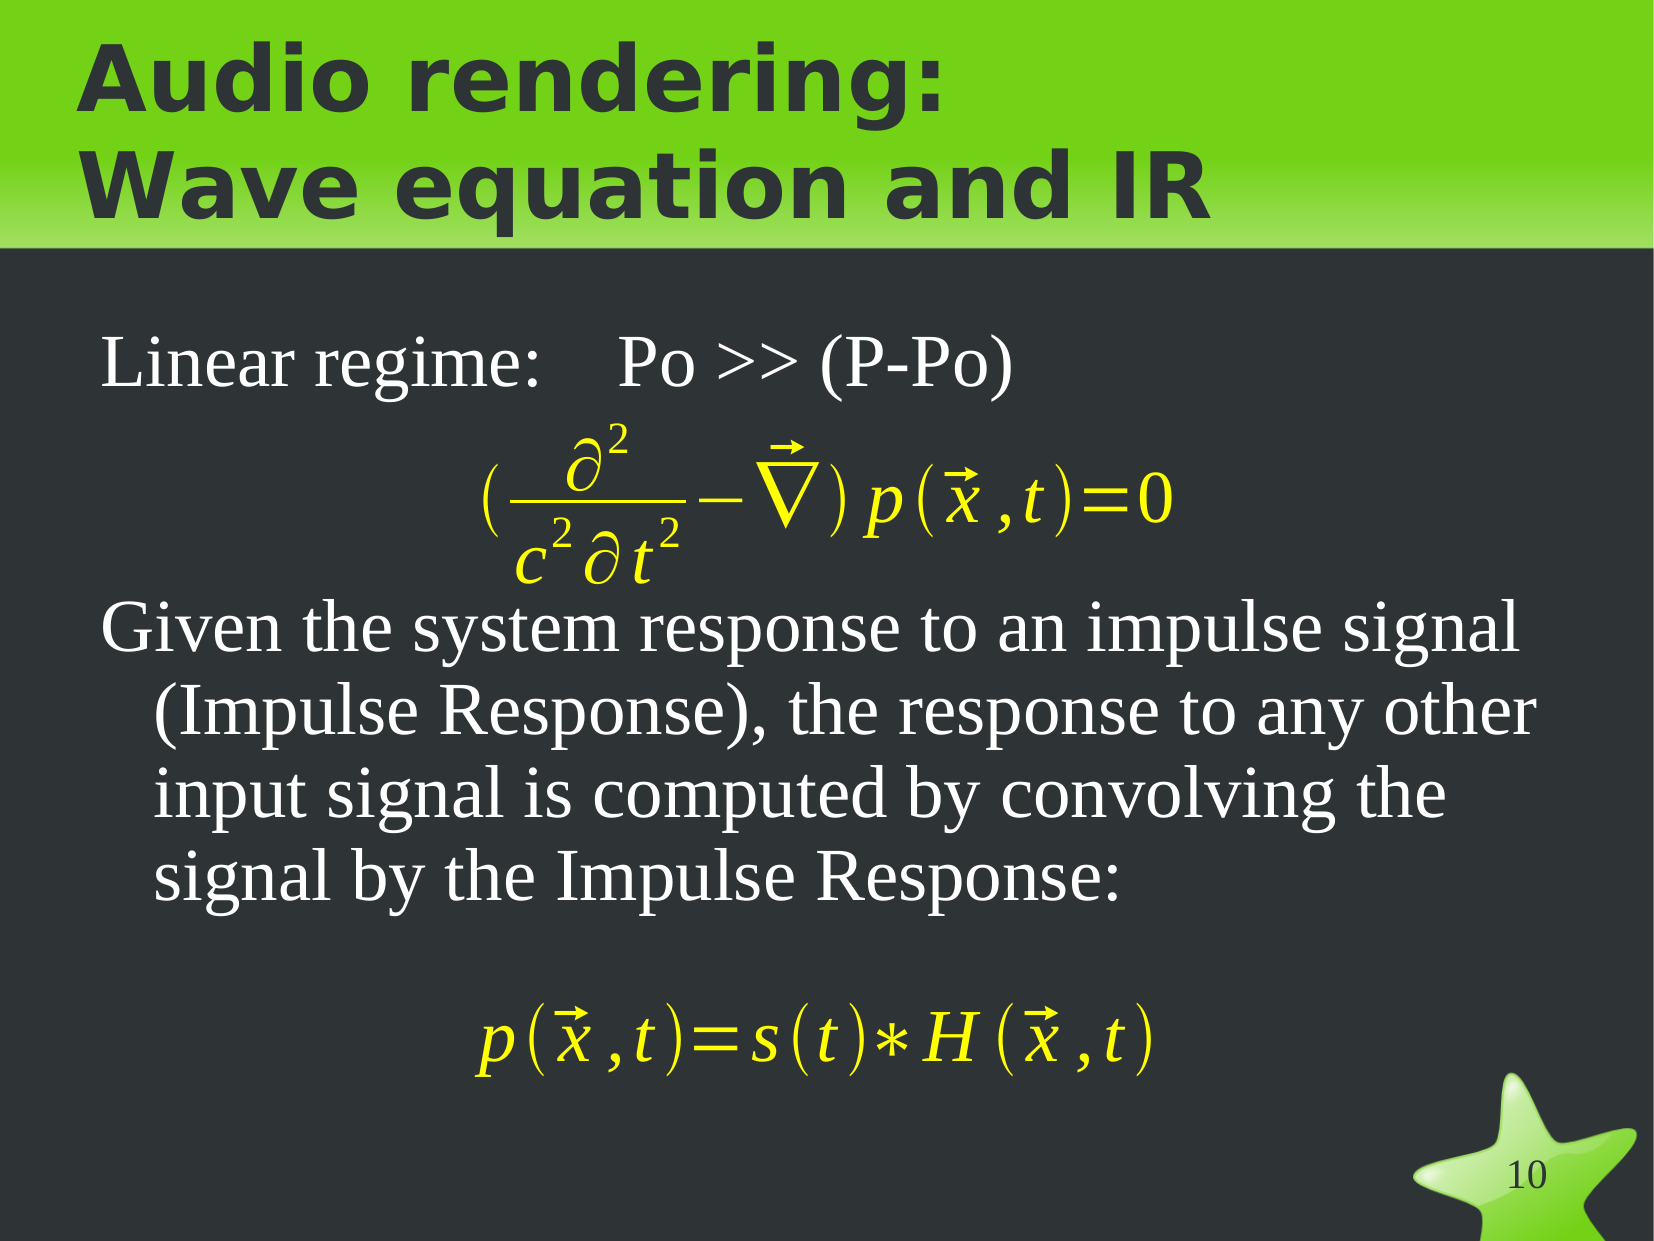

# Audio rendering: Wave equation and IR
Linear regime: Po >> (P-Po)
Given the system response to an impulse signal (Impulse Response), the response to any other input signal is computed by convolving the signal by the Impulse Response:
10